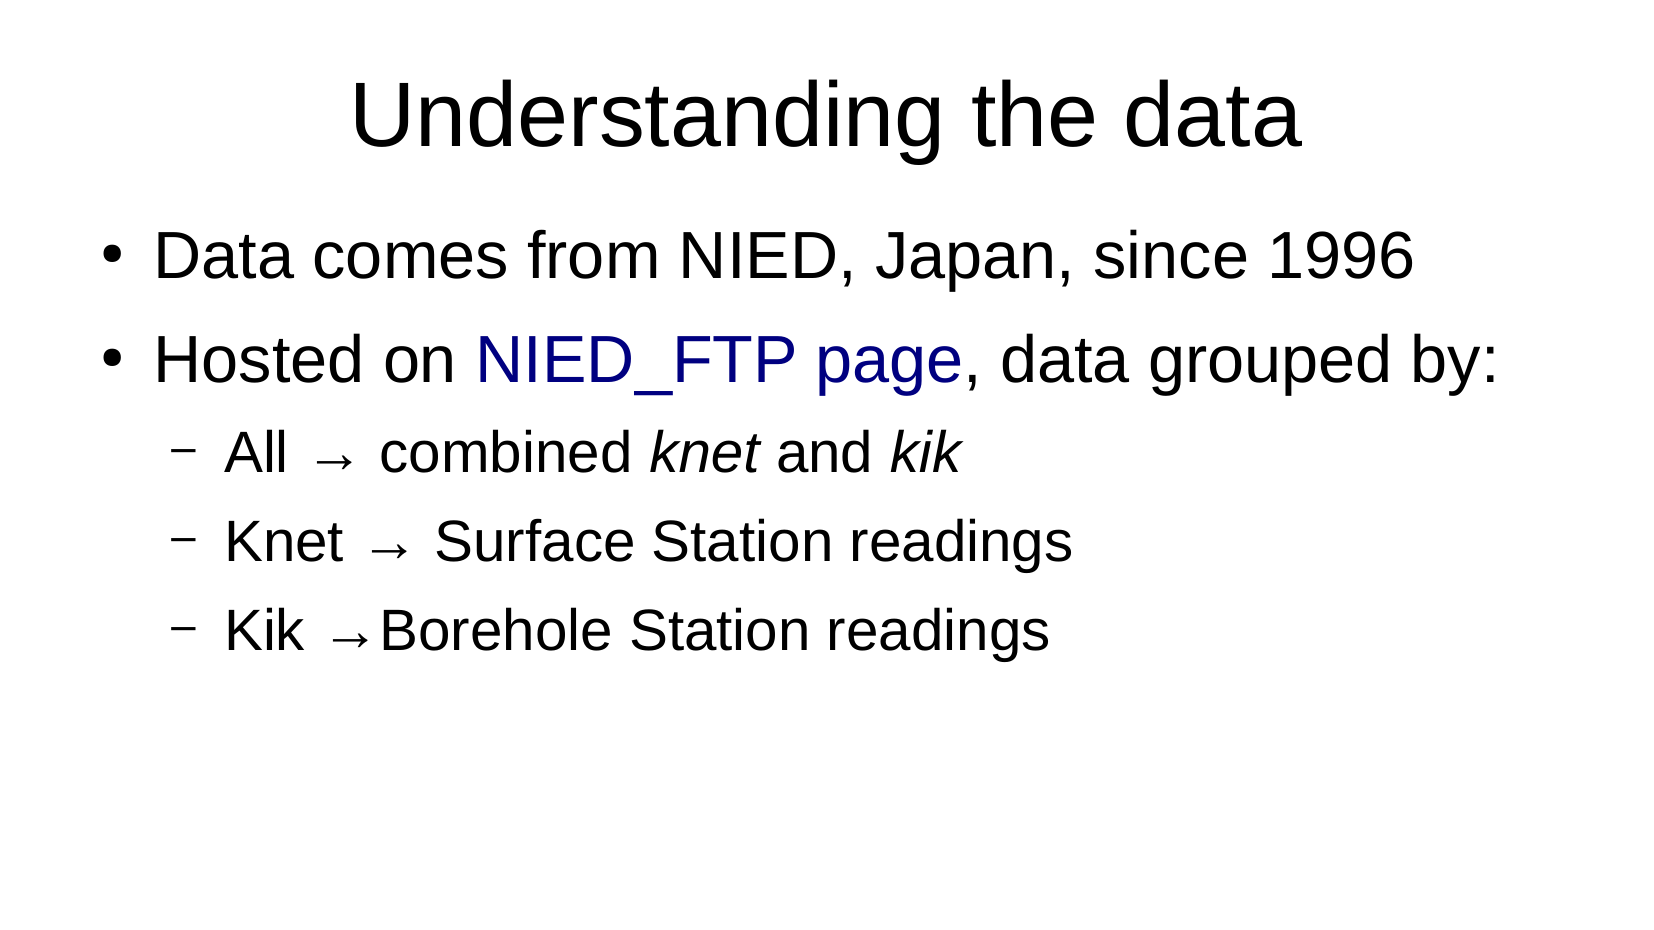

# Understanding the data
Data comes from NIED, Japan, since 1996
Hosted on NIED_FTP page, data grouped by:
All → combined knet and kik
Knet → Surface Station readings
Kik →Borehole Station readings